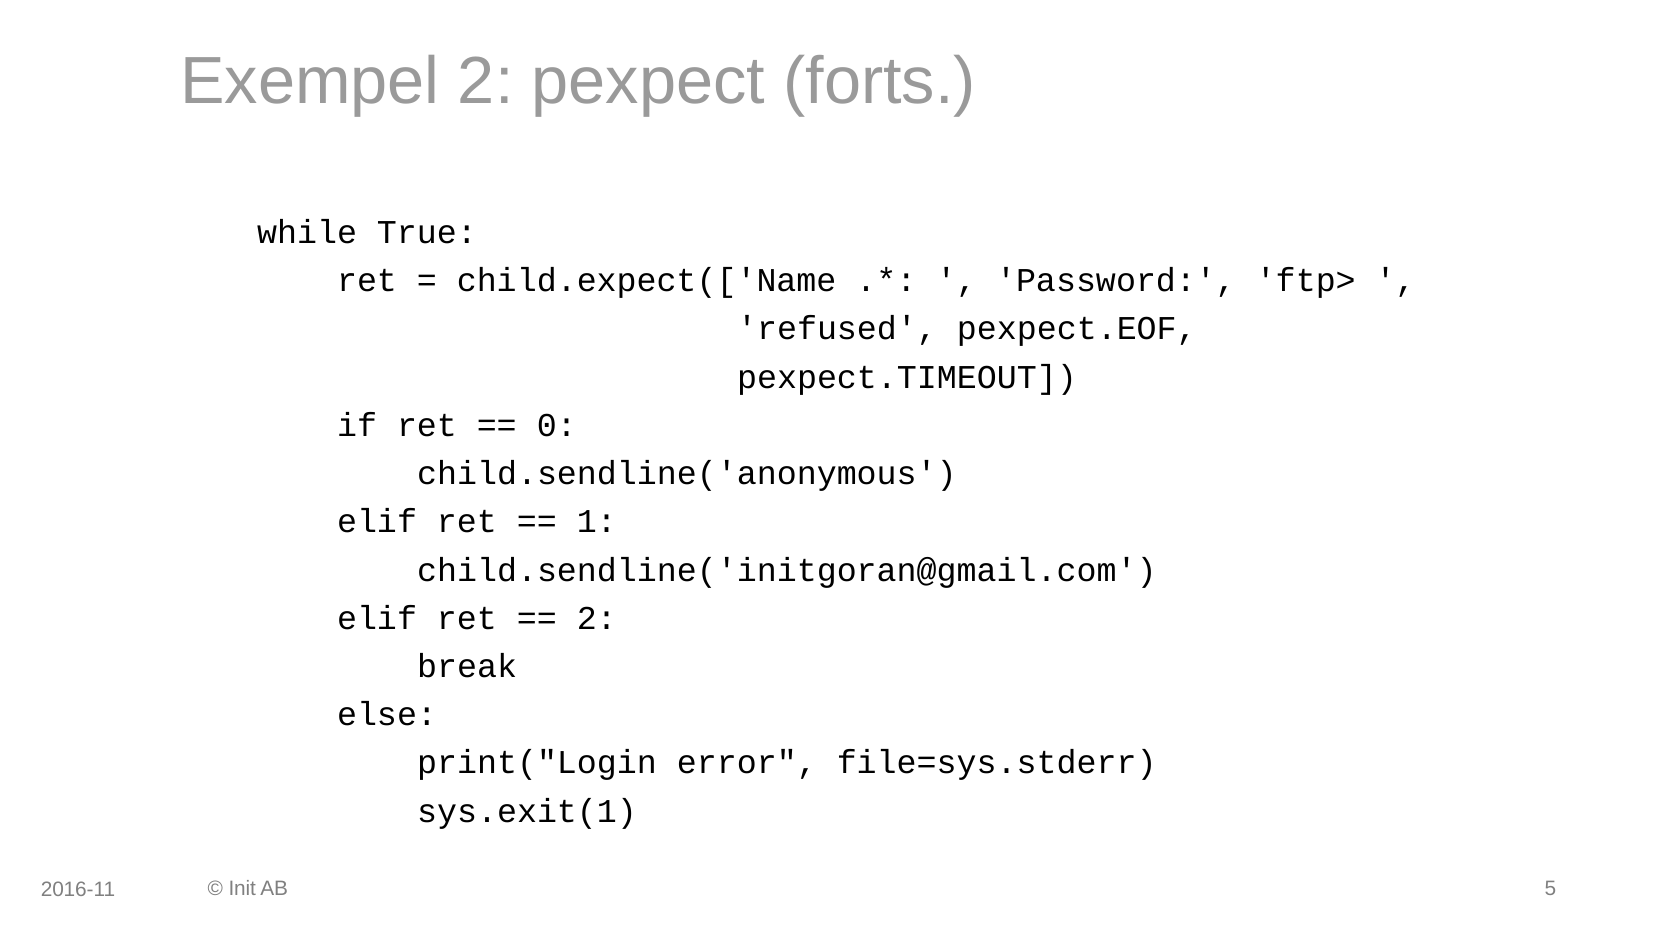

Exempel 2: pexpect (forts.)
while True:
 ret = child.expect(['Name .*: ', 'Password:', 'ftp> ',
 'refused', pexpect.EOF,
 pexpect.TIMEOUT])
 if ret == 0:
 child.sendline('anonymous')
 elif ret == 1:
 child.sendline('initgoran@gmail.com')
 elif ret == 2:
 break
 else:
 print("Login error", file=sys.stderr)
 sys.exit(1)
© Init AB
2016-11